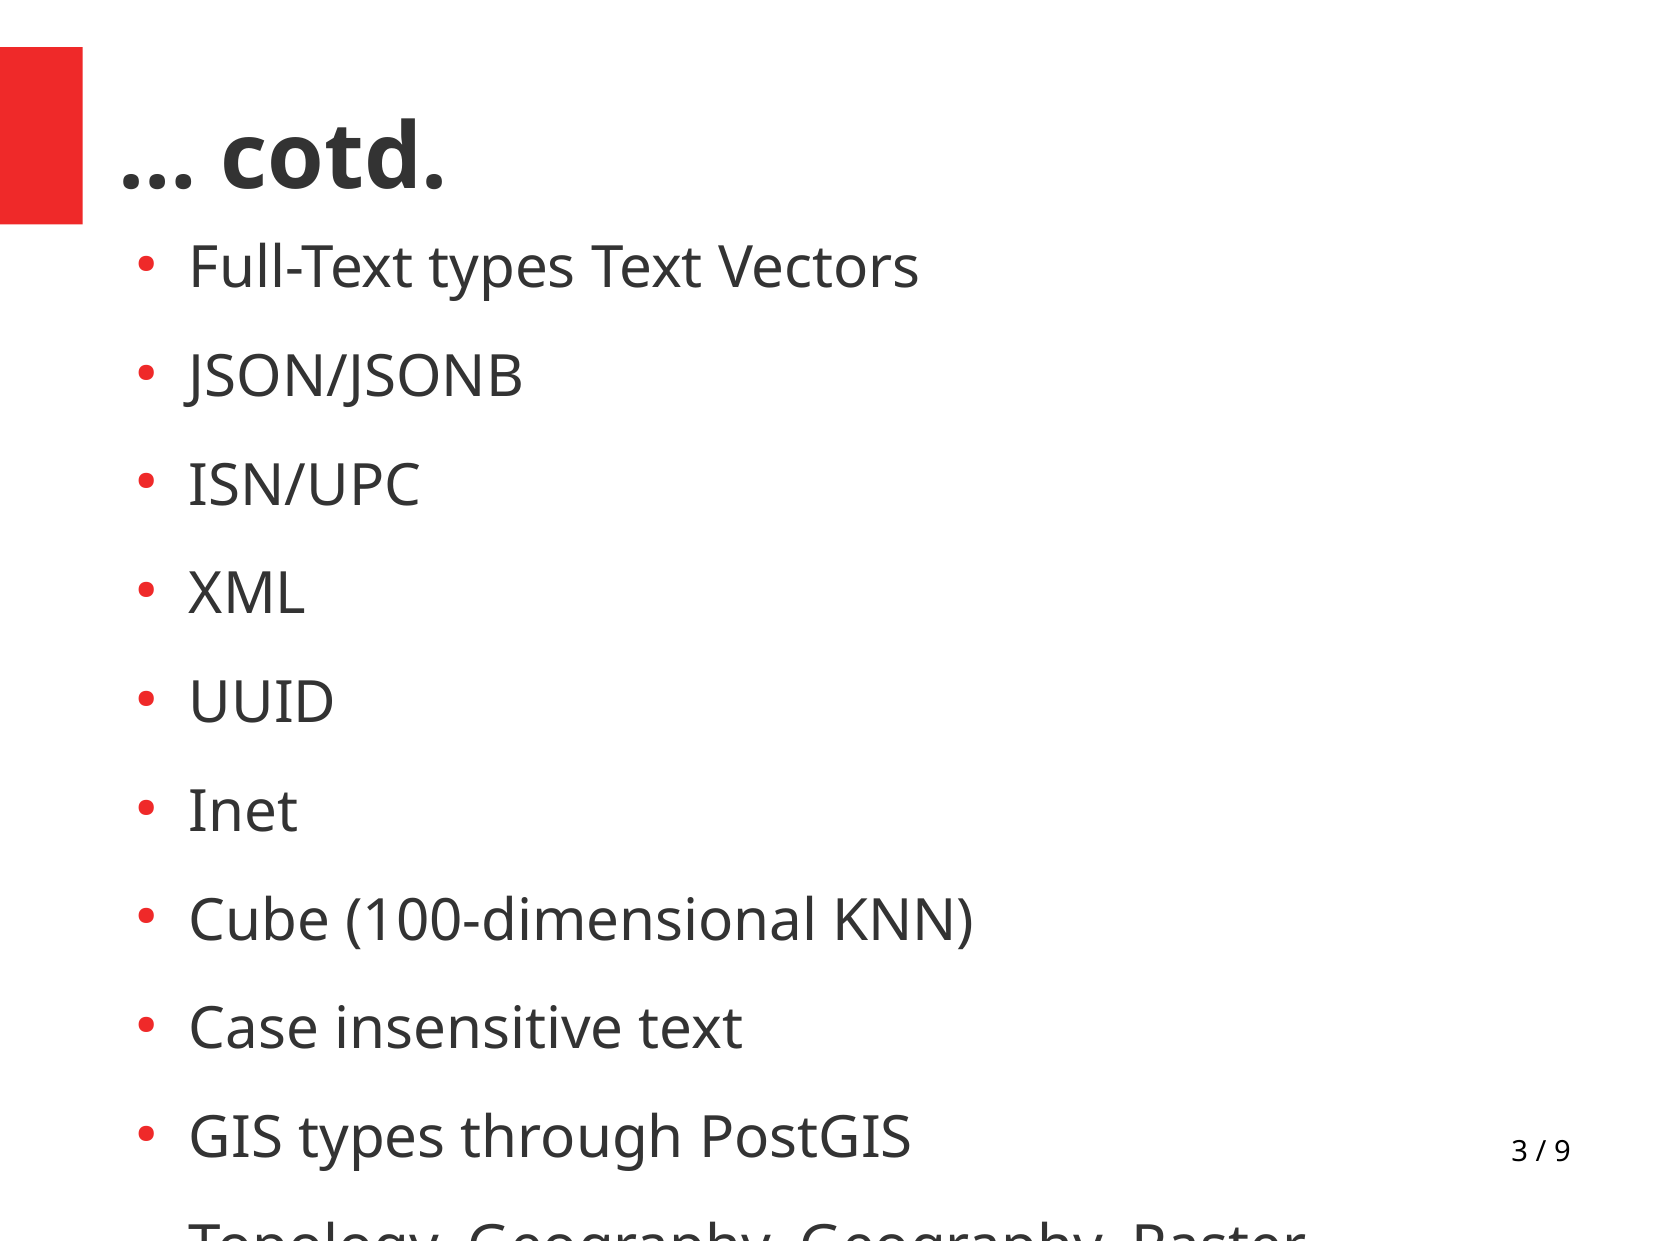

# … cotd.
Full-Text types Text Vectors
JSON/JSONB
ISN/UPC
XML
UUID
Inet
Cube (100-dimensional KNN)
Case insensitive text
GIS types through PostGIS
Topology, Geography, Geography, Raster
3